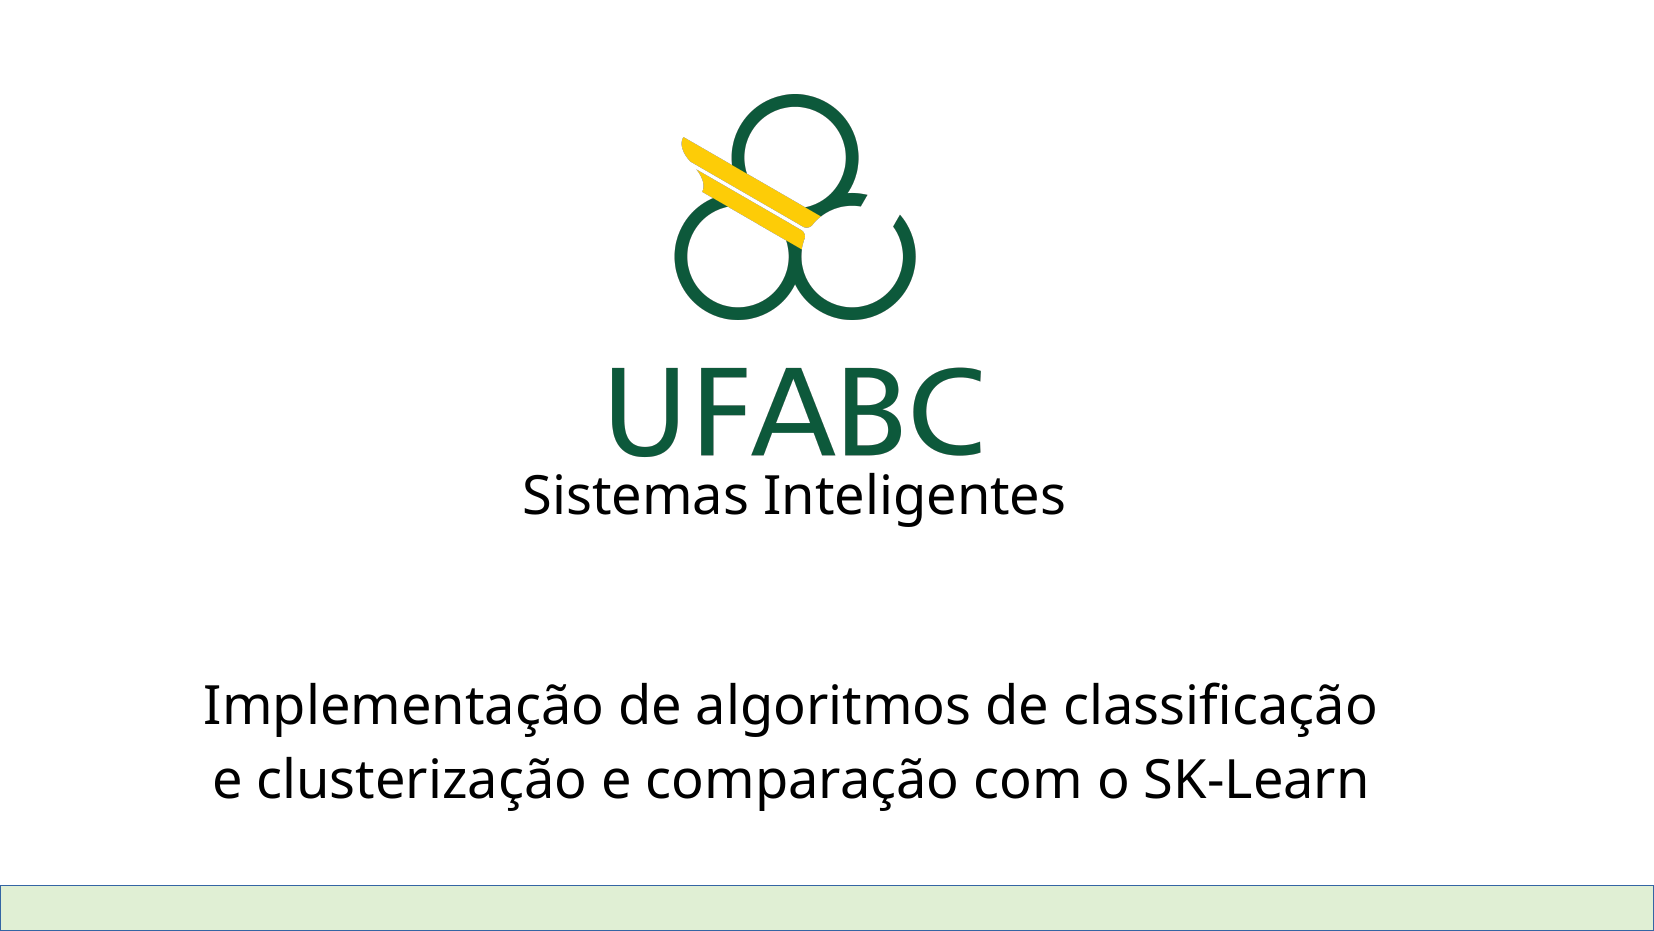

Sistemas Inteligentes
Implementação de algoritmos de classificação
e clusterização e comparação com o SK-Learn